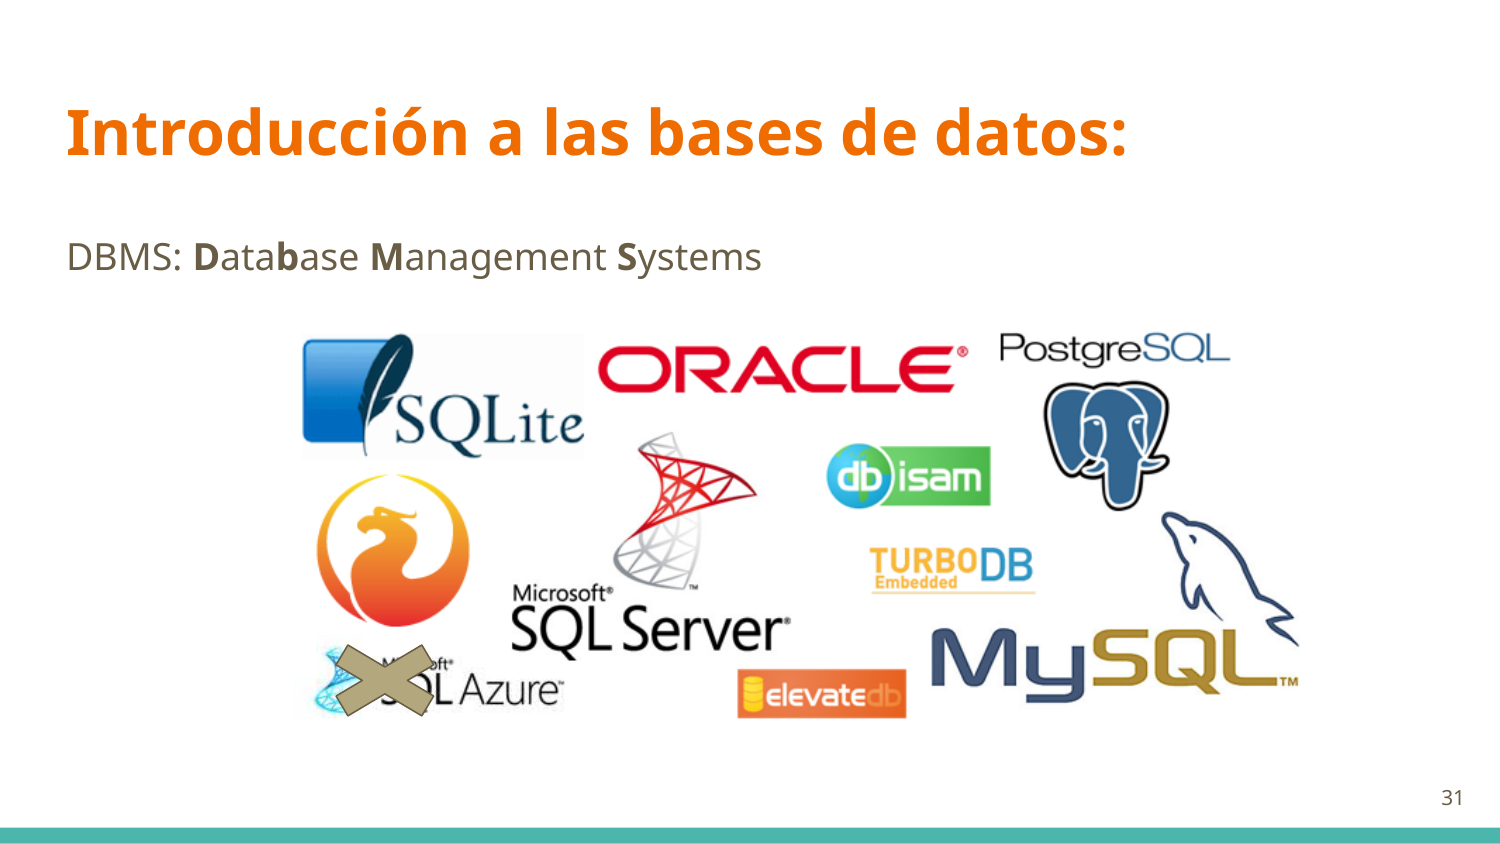

# Introducción a las bases de datos:
DBMS: Database Management Systems